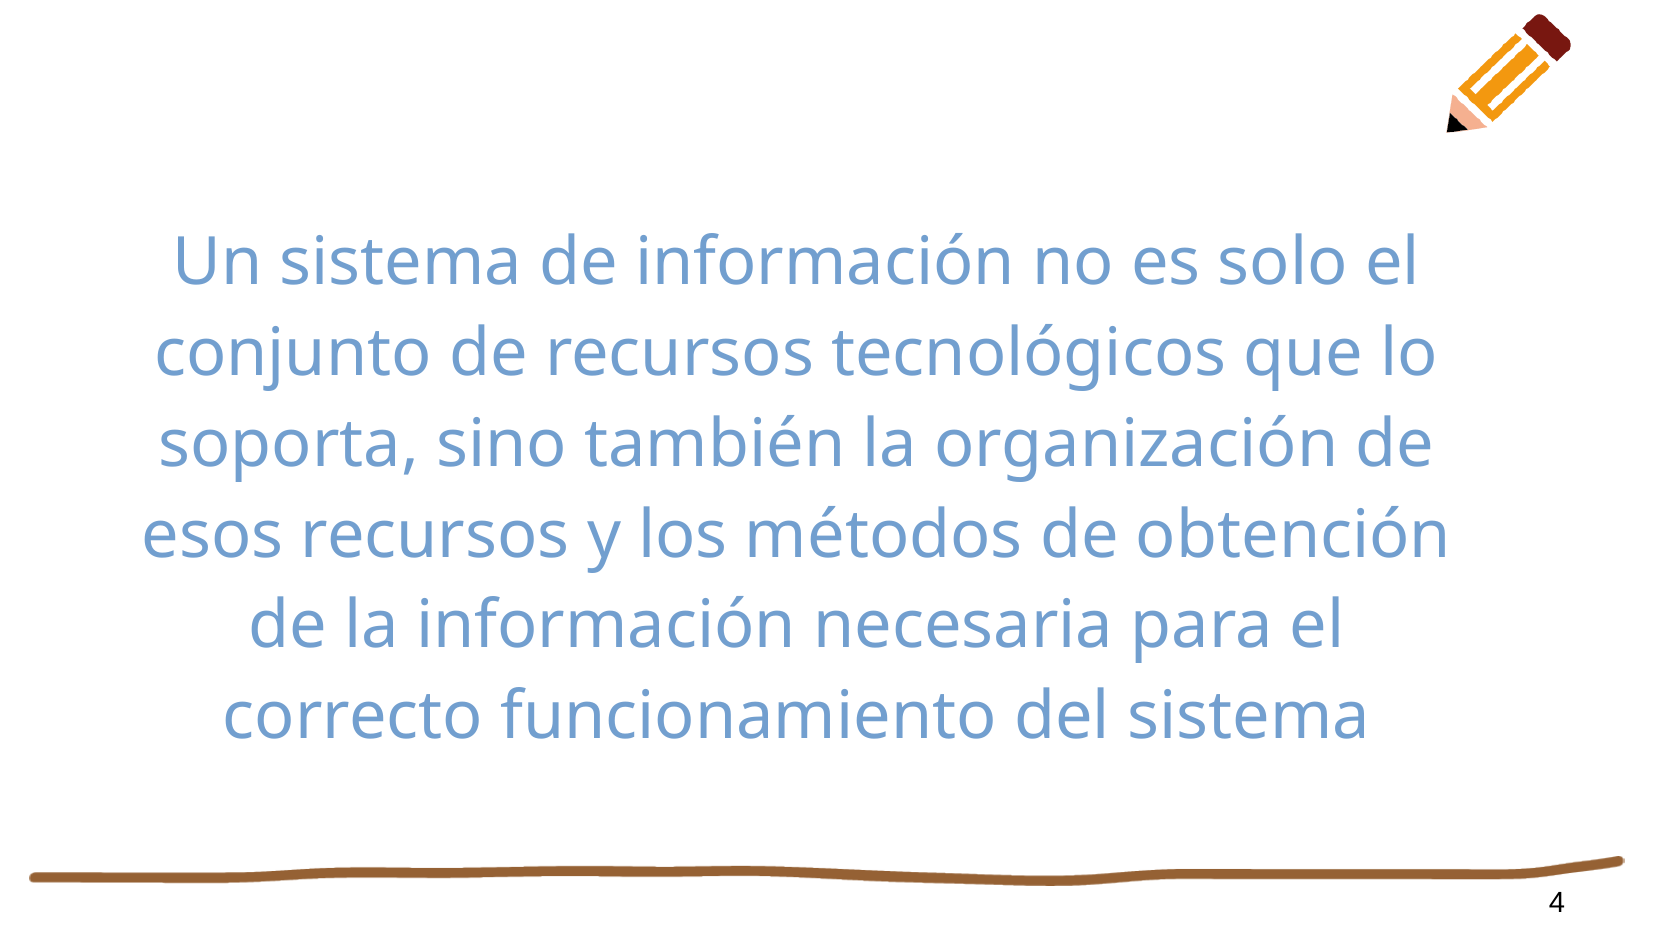

# Un sistema de información no es solo el conjunto de recursos tecnológicos que lo soporta, sino también la organización de esos recursos y los métodos de obtención de la información necesaria para el correcto funcionamiento del sistema
4